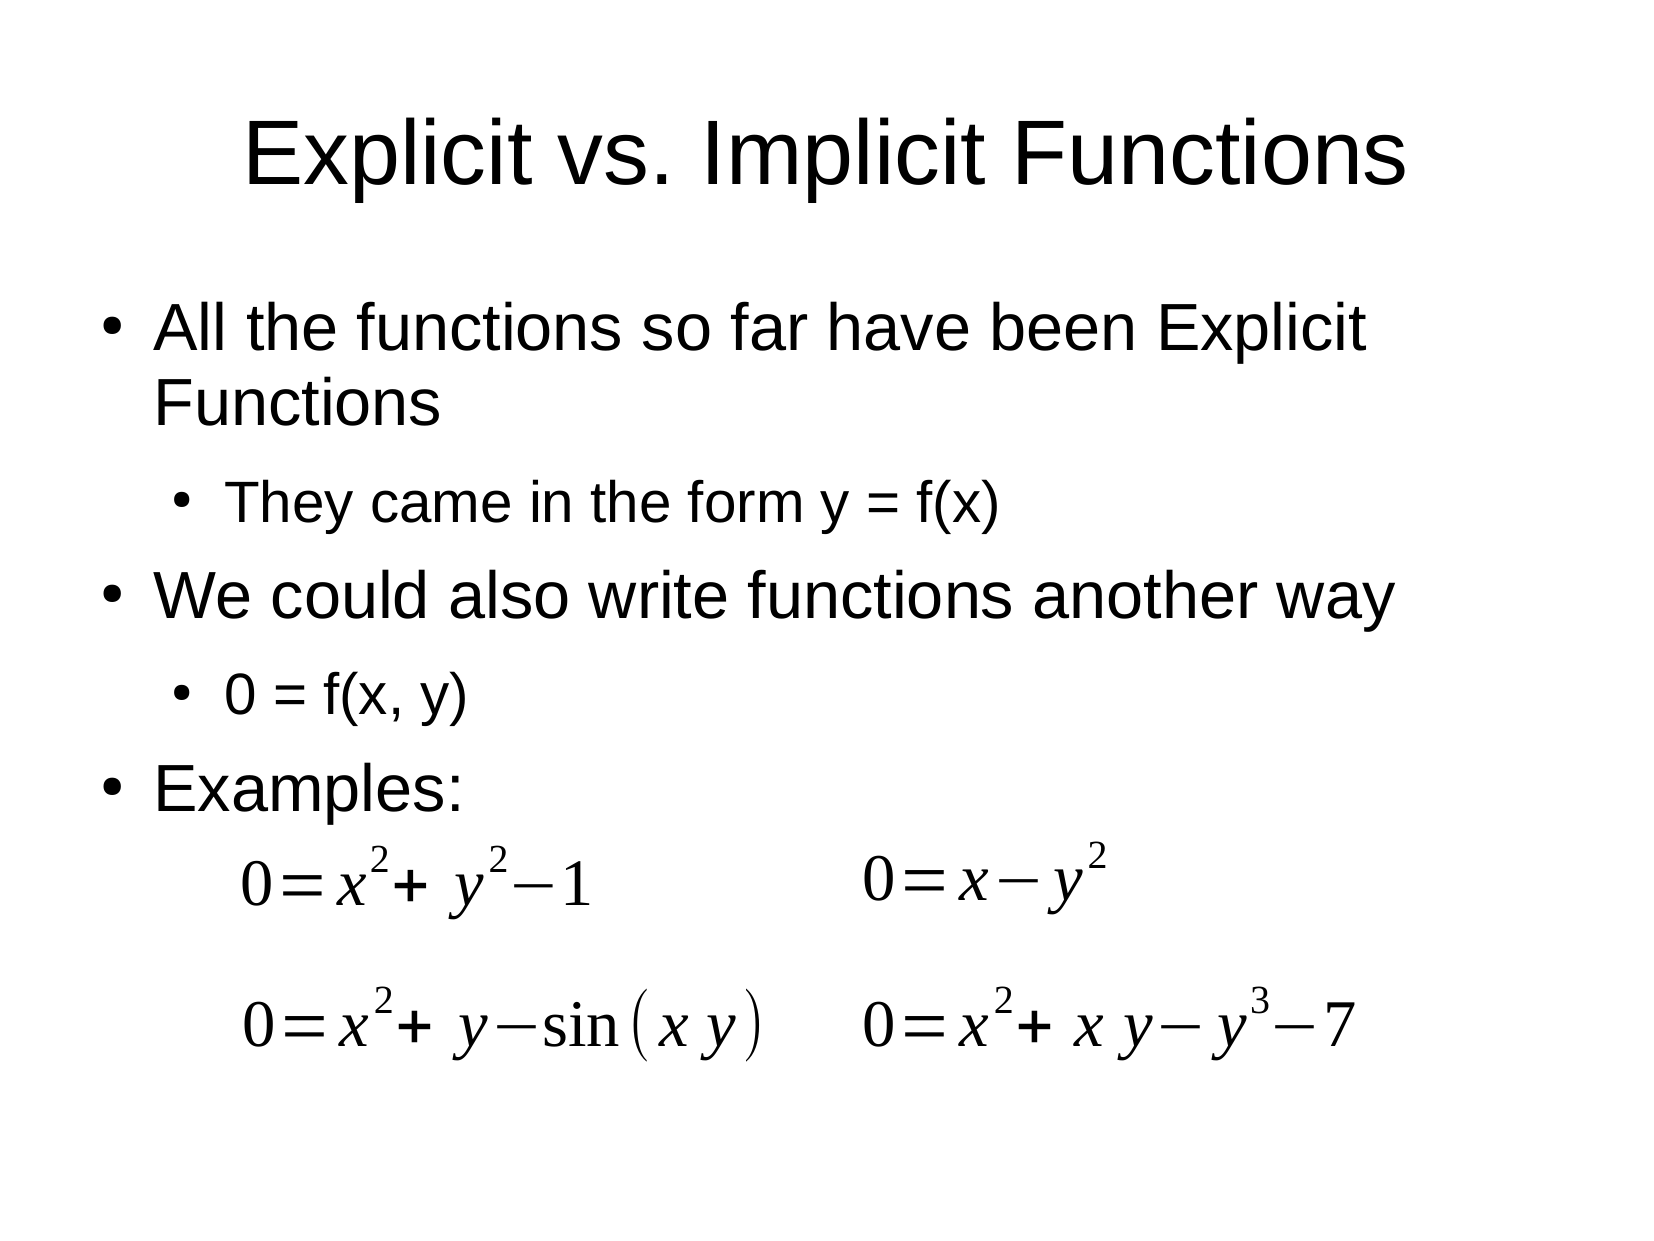

# Explicit vs. Implicit Functions
All the functions so far have been Explicit Functions
They came in the form y = f(x)
We could also write functions another way
0 = f(x, y)
Examples: